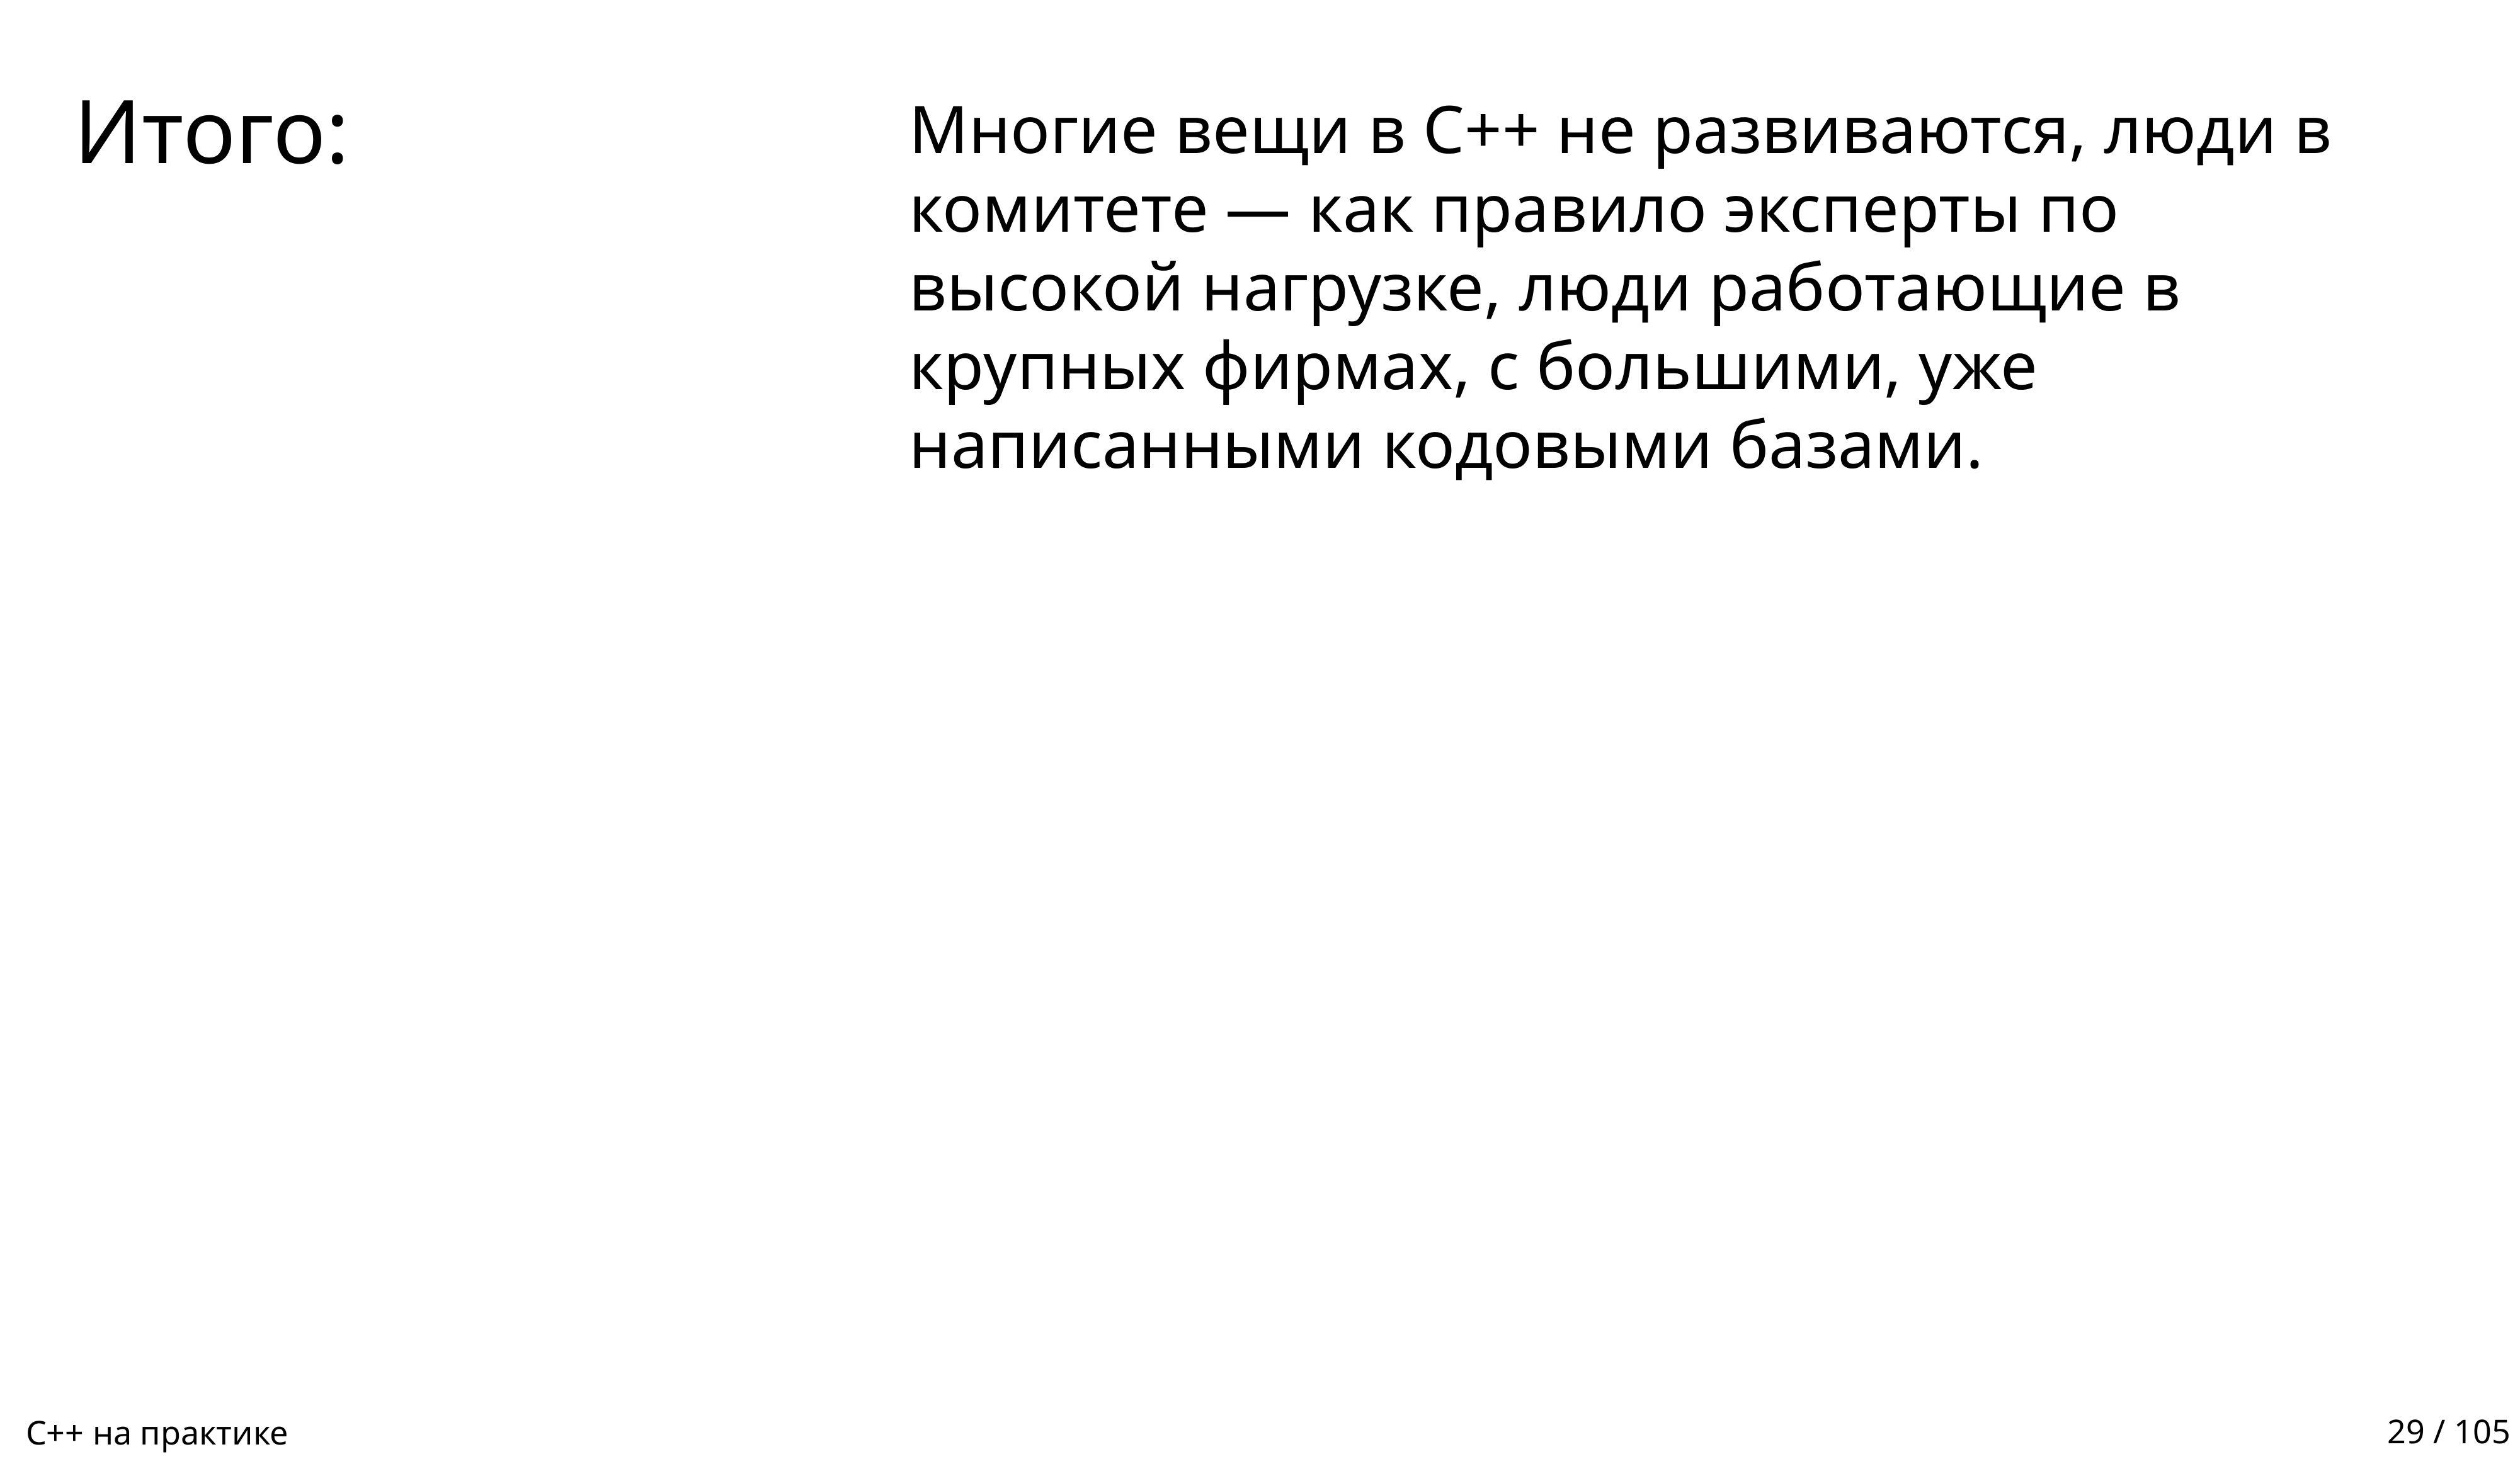

# Итого:
Многие вещи в C++ не развиваются, люди в комитете — как правило эксперты по высокой нагрузке, люди работающие в крупных фирмах, с большими, уже написанными кодовыми базами.
C++ на практике